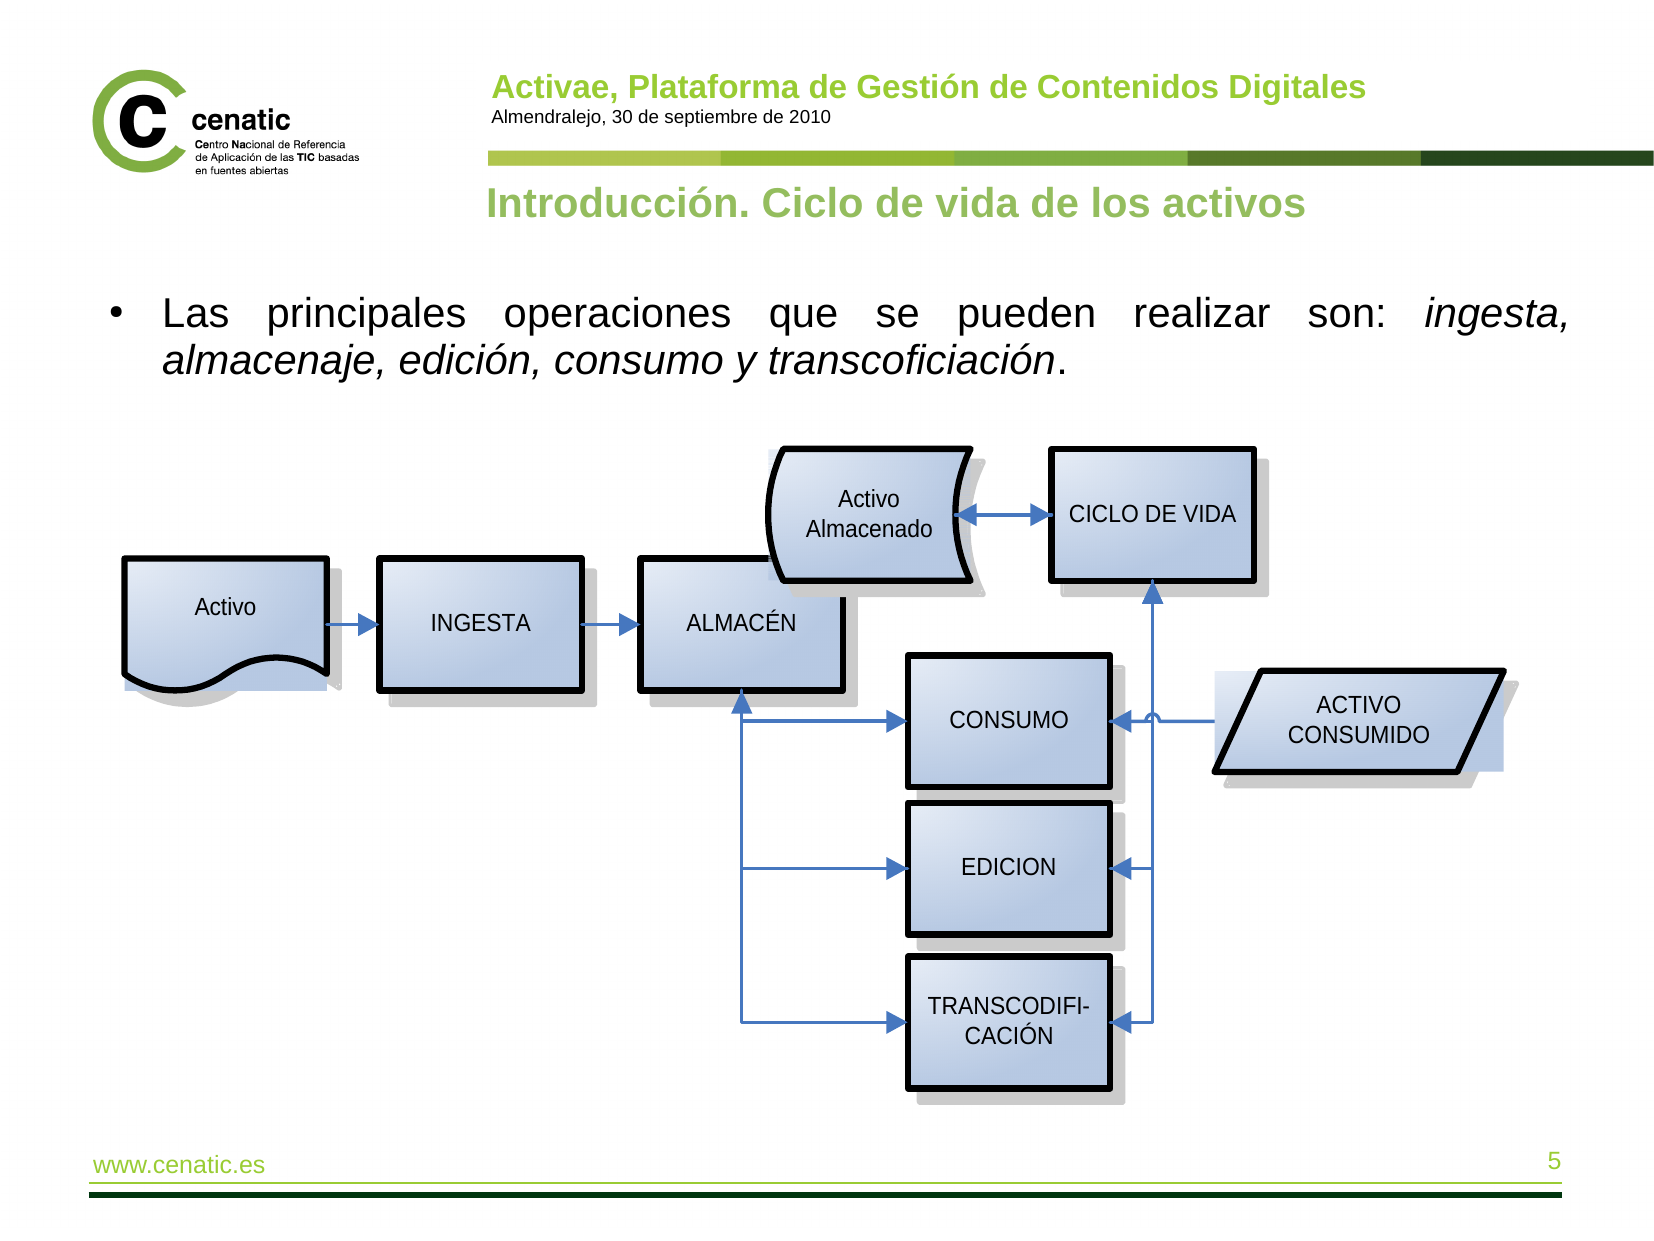

# Introducción. Ciclo de vida de los activos
Las principales operaciones que se pueden realizar son: ingesta, almacenaje, edición, consumo y transcoficiación.
5
www.cenatic.es